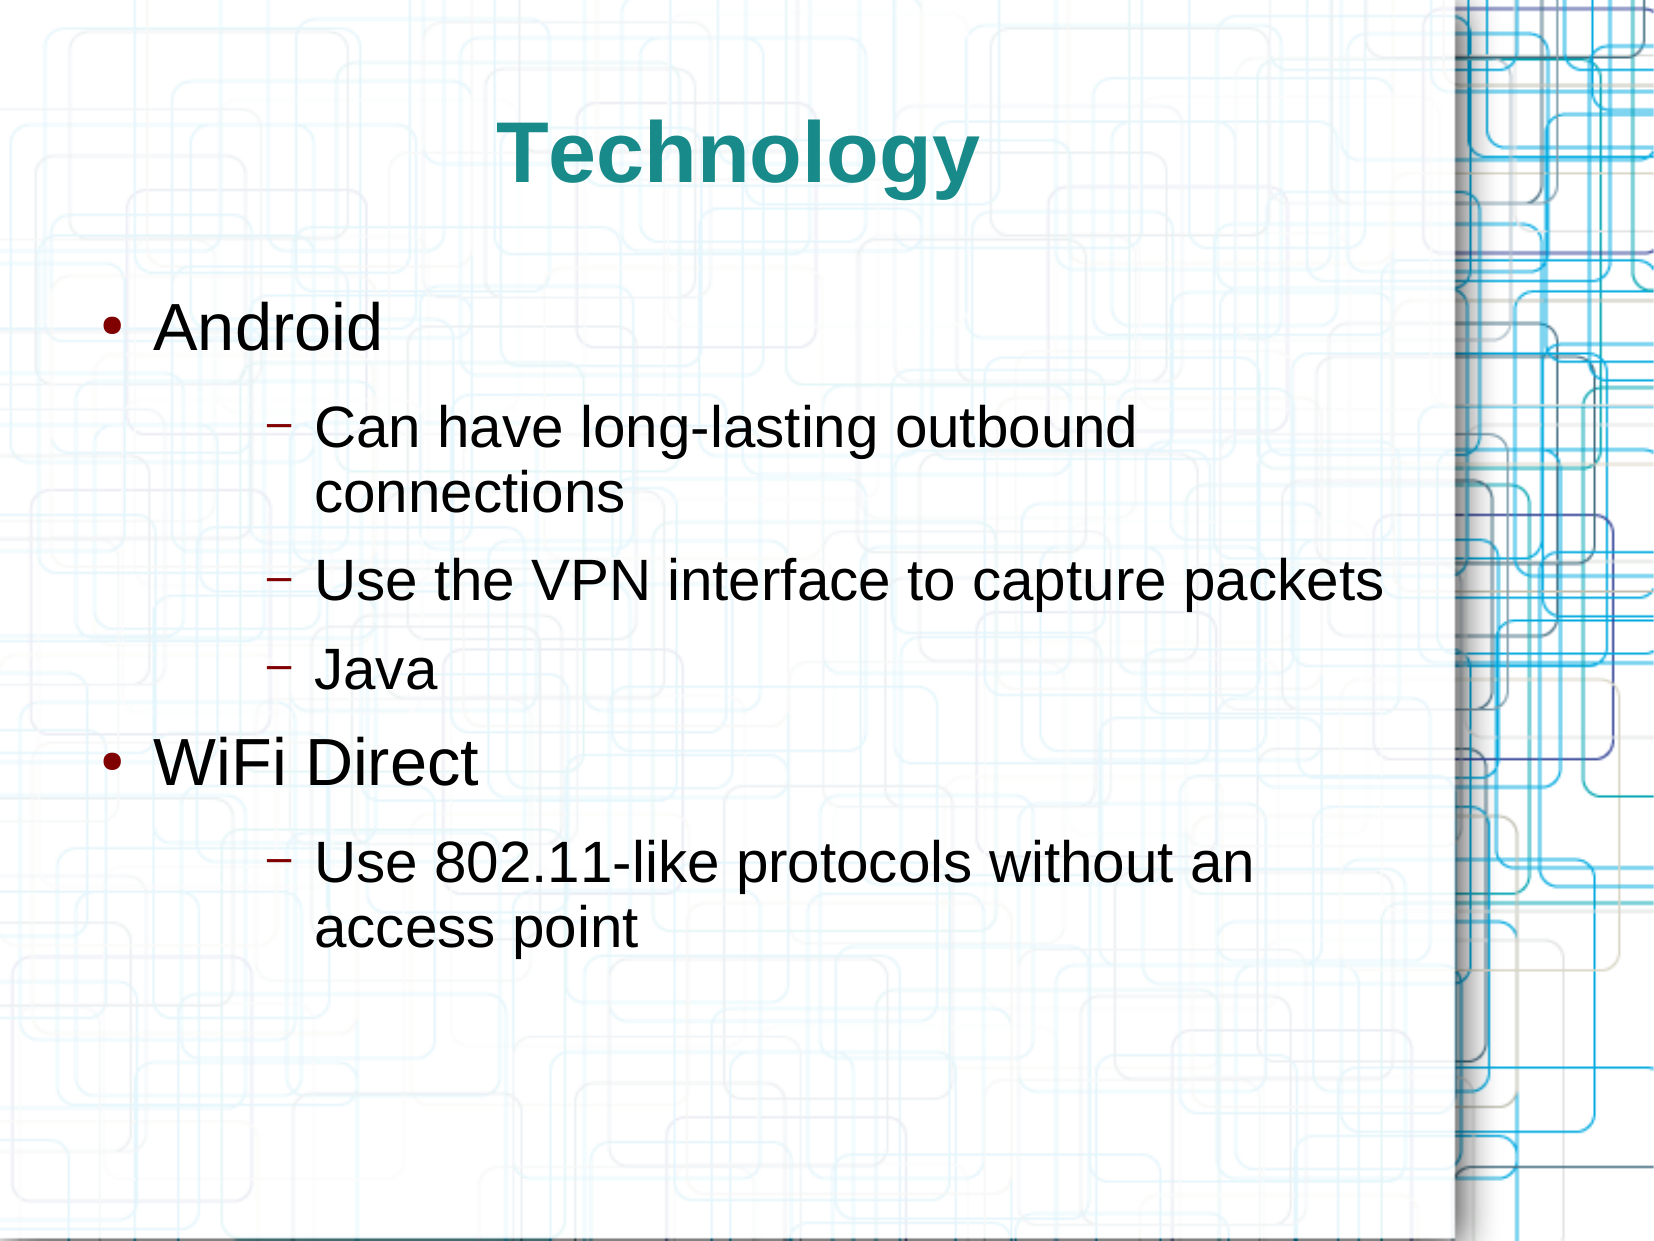

# Technology
Android
Can have long-lasting outbound connections
Use the VPN interface to capture packets
Java
WiFi Direct
Use 802.11-like protocols without an access point